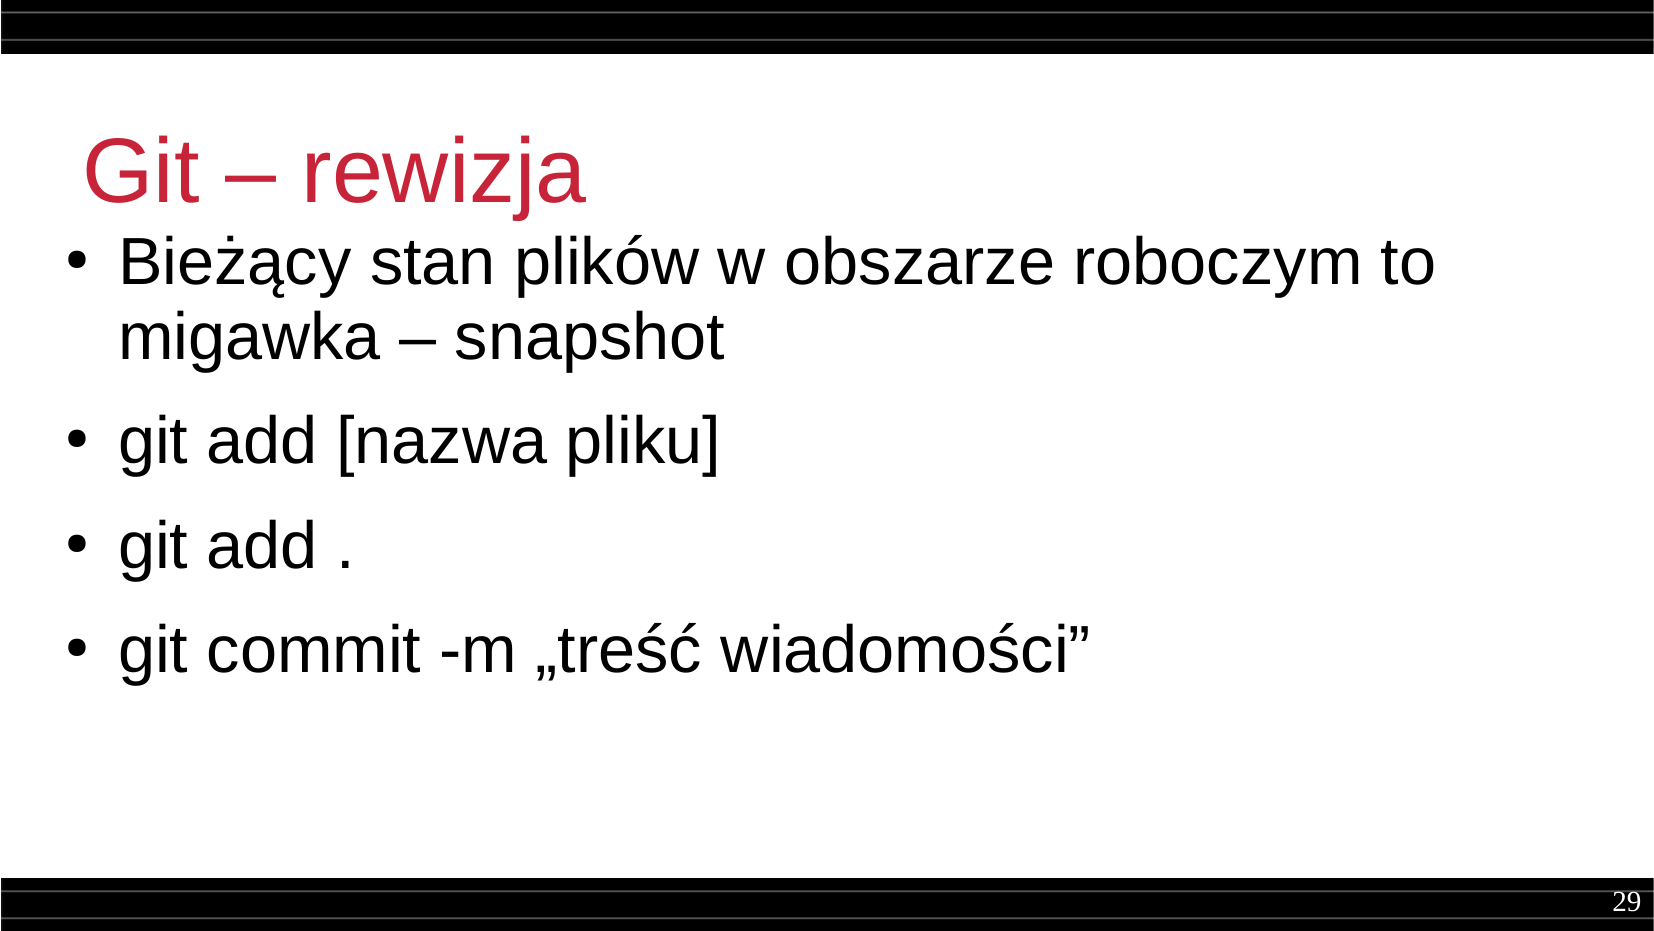

# Git – rewizja
Bieżący stan plików w obszarze roboczym to migawka – snapshot
git add [nazwa pliku]
git add .
git commit -m „treść wiadomości”